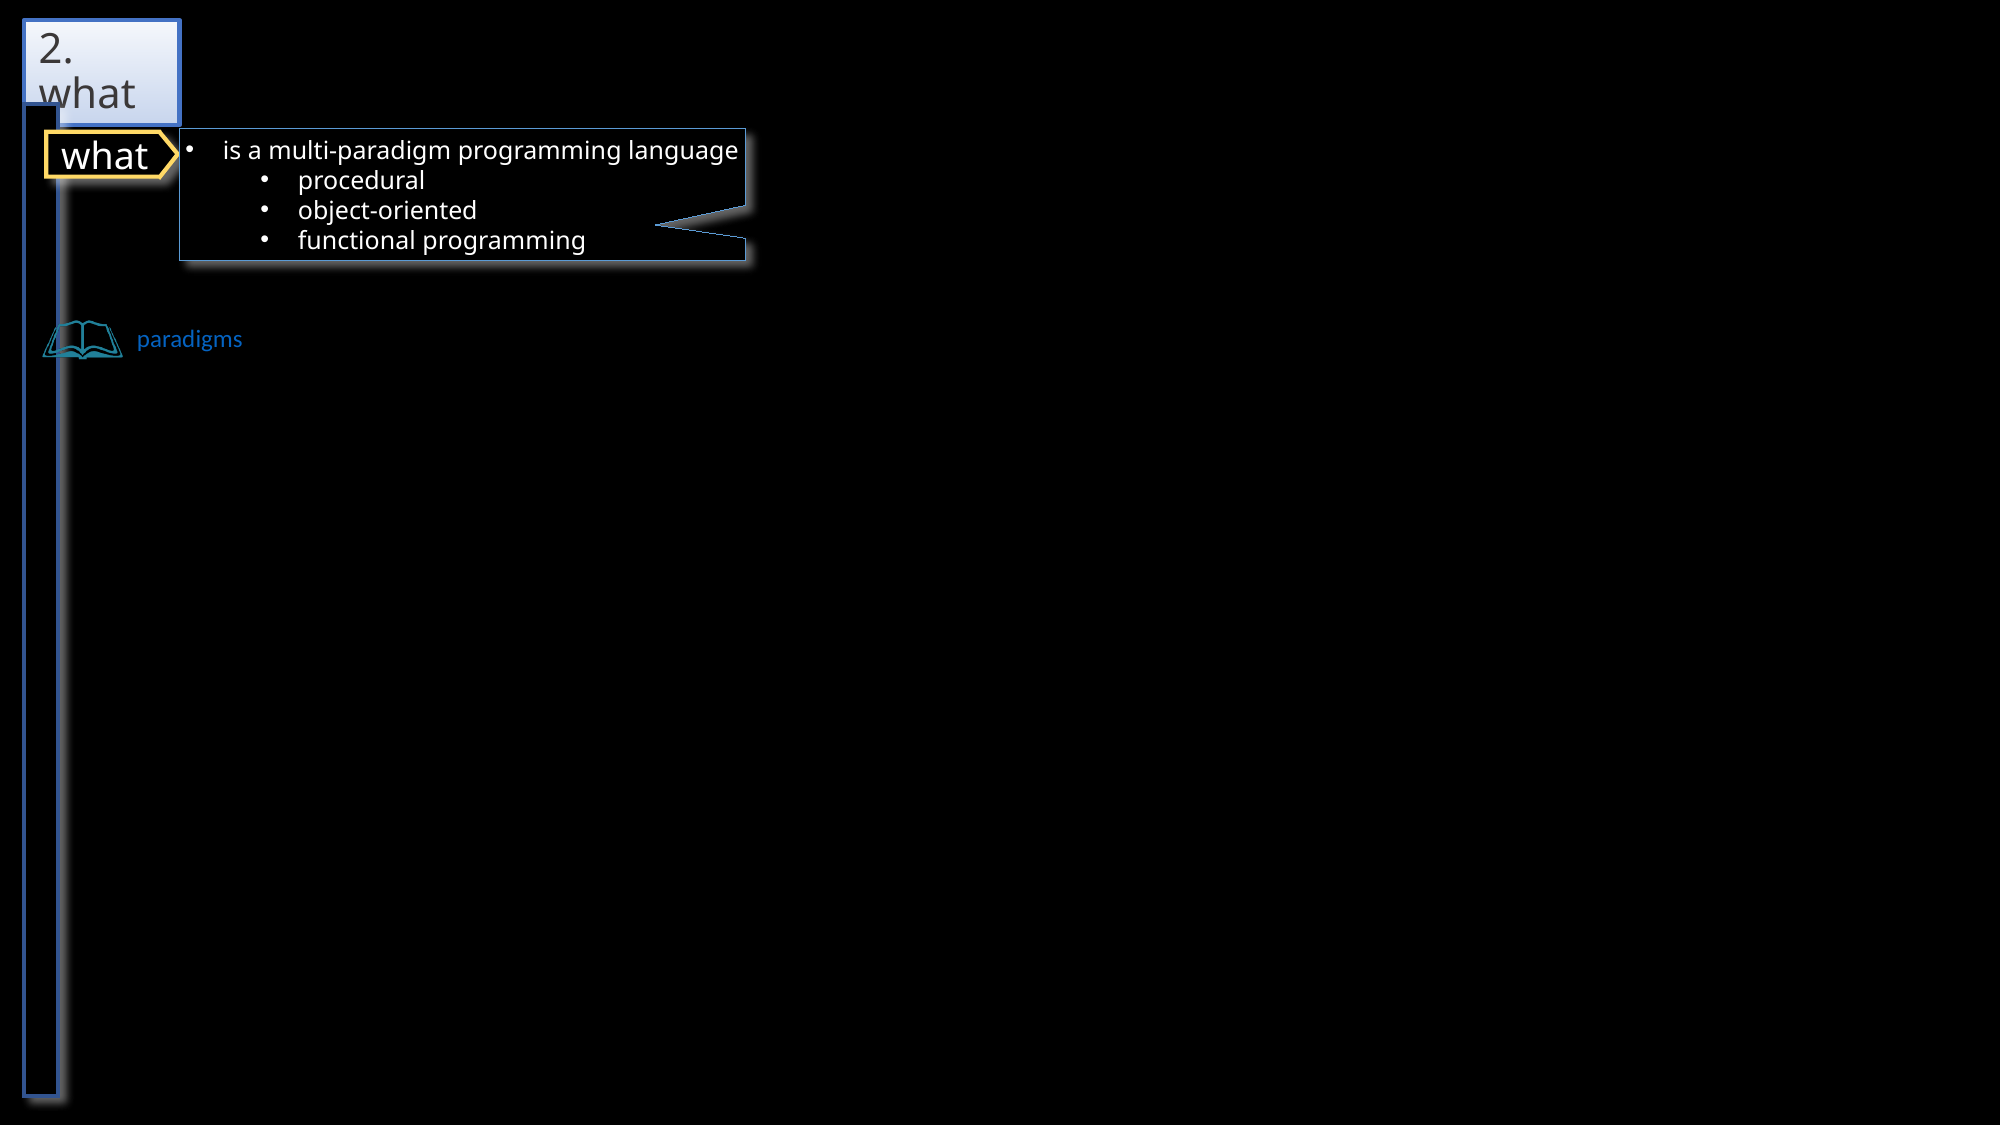

# 2. what
is a multi-paradigm programming language
procedural
object-oriented
functional programming
what
paradigms